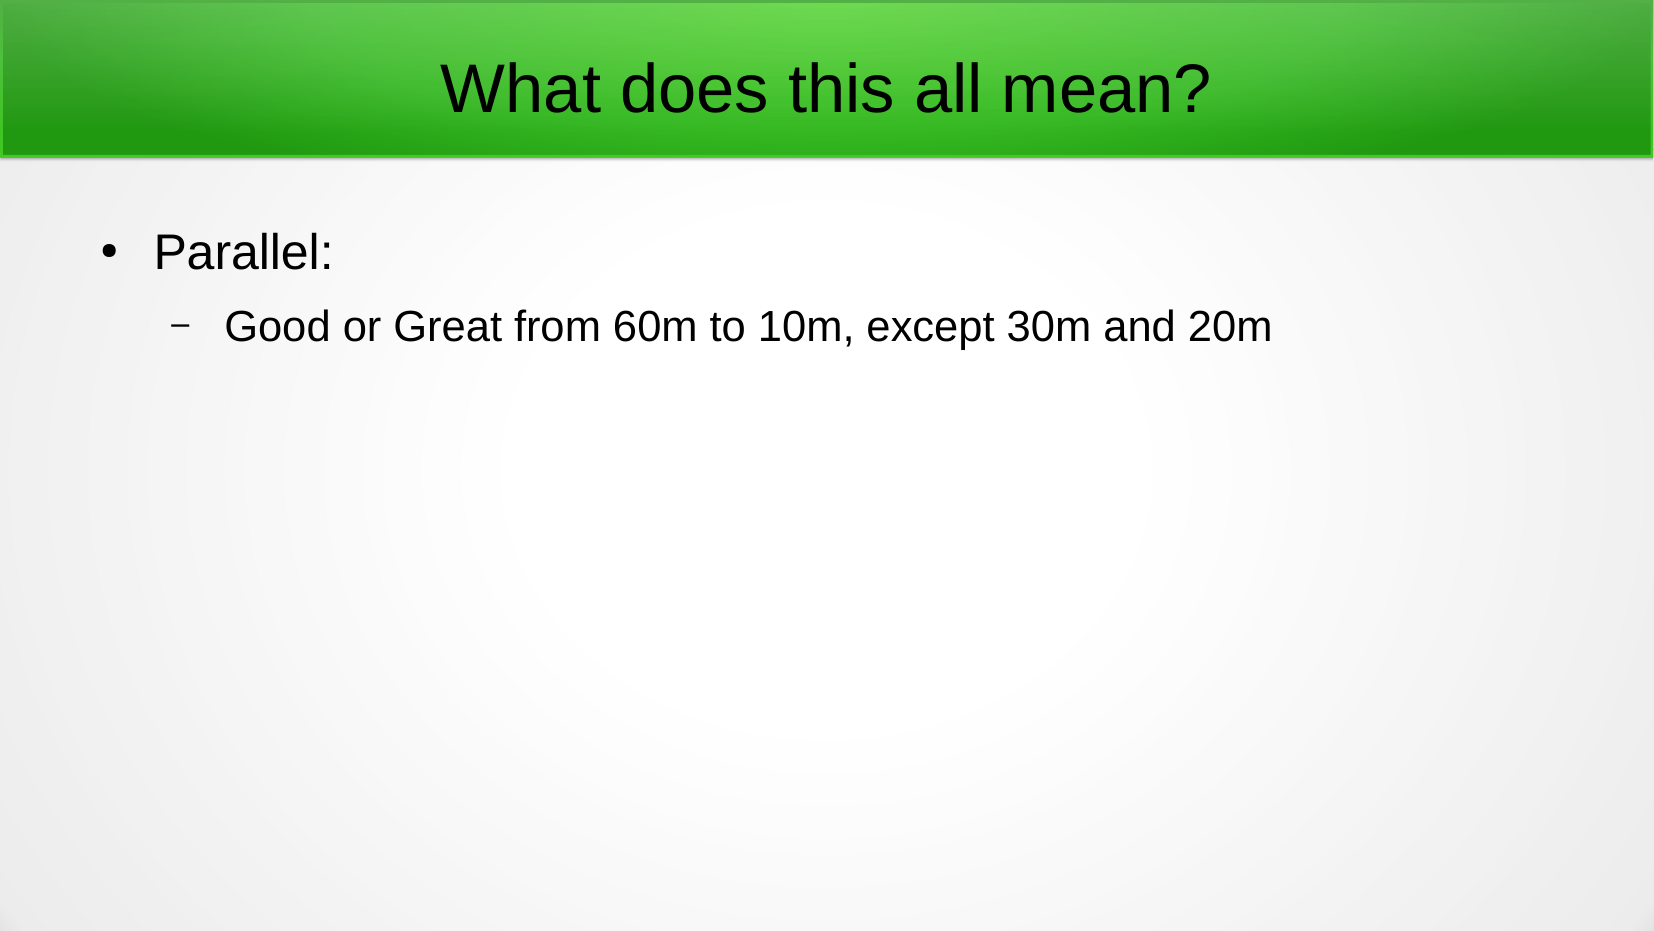

# What does this all mean?
Parallel:
Good or Great from 60m to 10m, except 30m and 20m